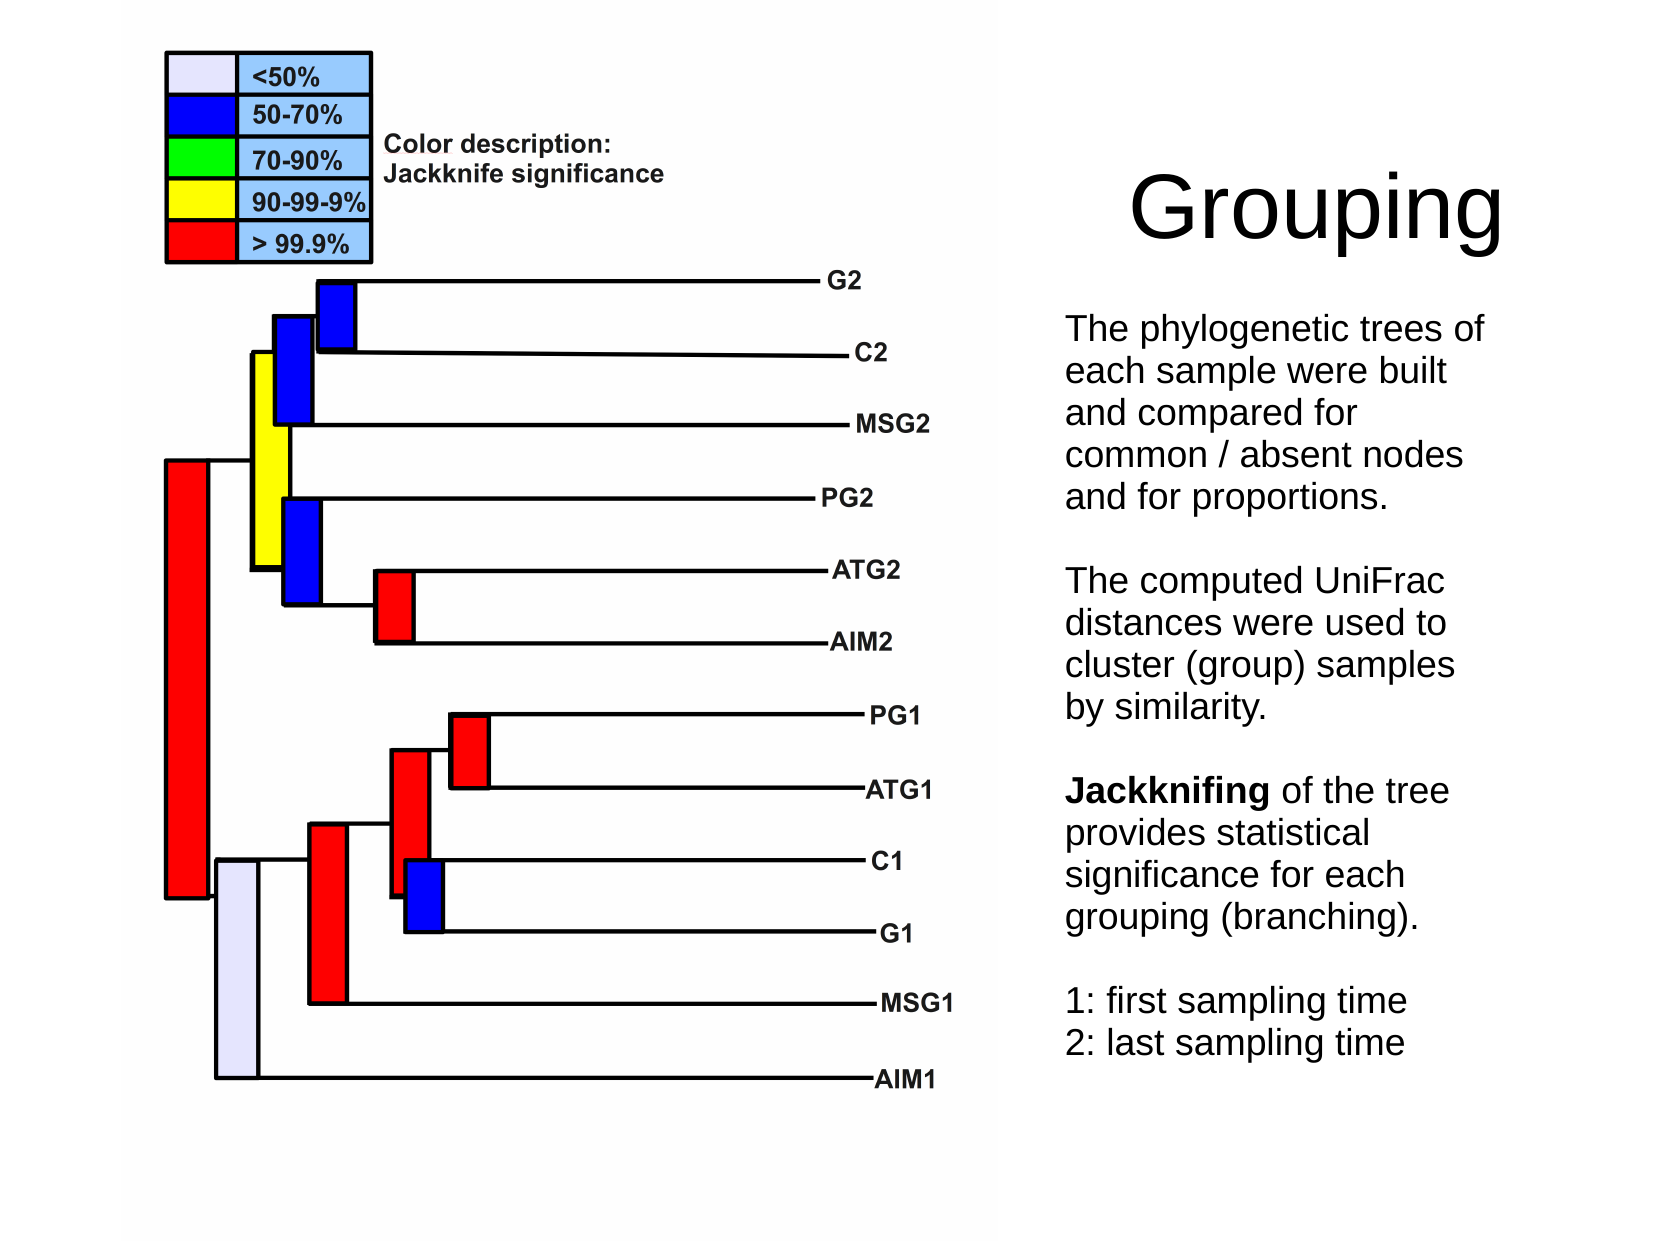

# Grouping
The phylogenetic trees of each sample were built and compared for common / absent nodes and for proportions.
The computed UniFrac distances were used to cluster (group) samples by similarity.
Jackknifing of the tree provides statistical significance for each grouping (branching).
1: first sampling time
2: last sampling time